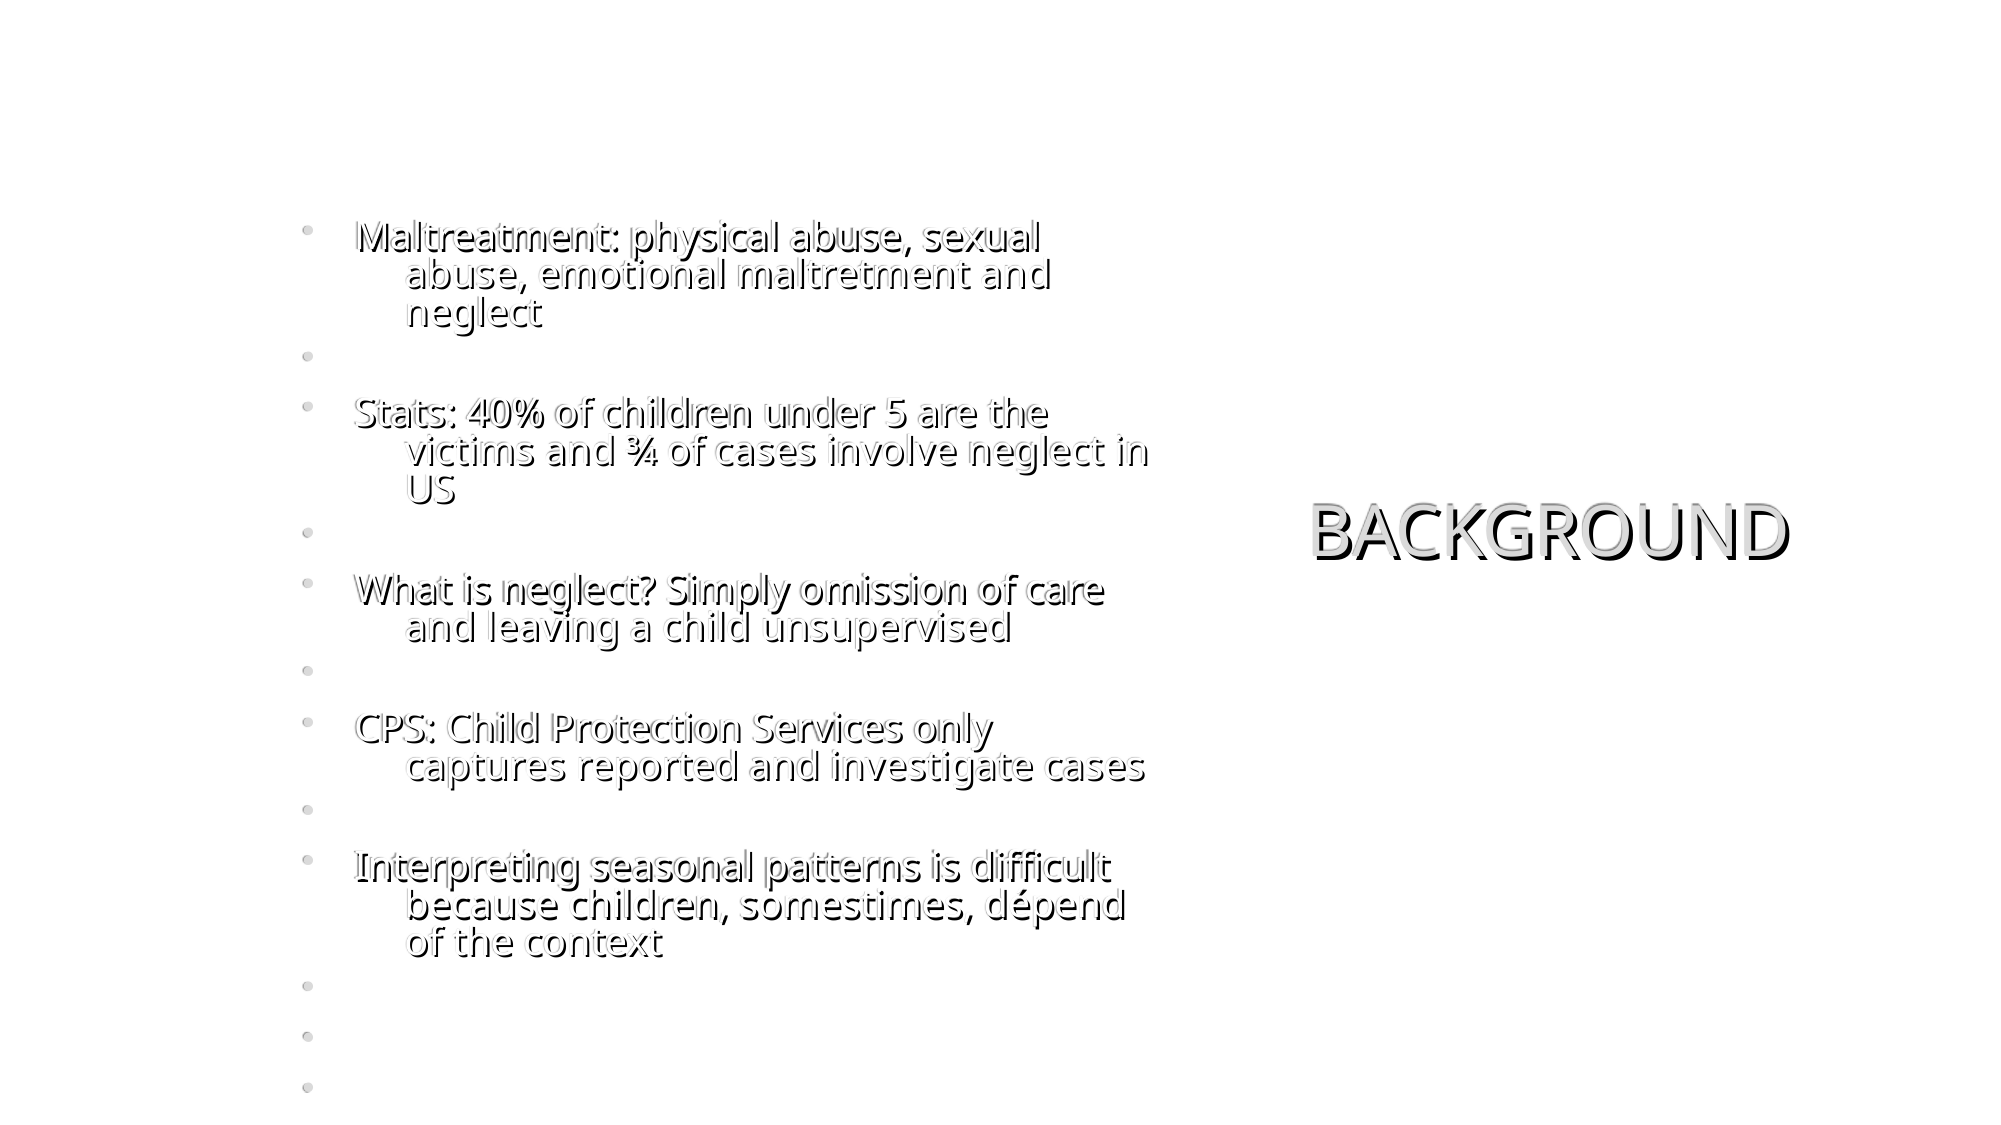

# BACKGROUND
Maltreatment: physical abuse, sexual abuse, emotional maltretment and neglect
Stats: 40% of children under 5 are the victims and ¾ of cases involve neglect in US
What is neglect? Simply omission of care and leaving a child unsupervised
CPS: Child Protection Services only captures reported and investigate cases
Interpreting seasonal patterns is difficult because children, somestimes, dépend of the context